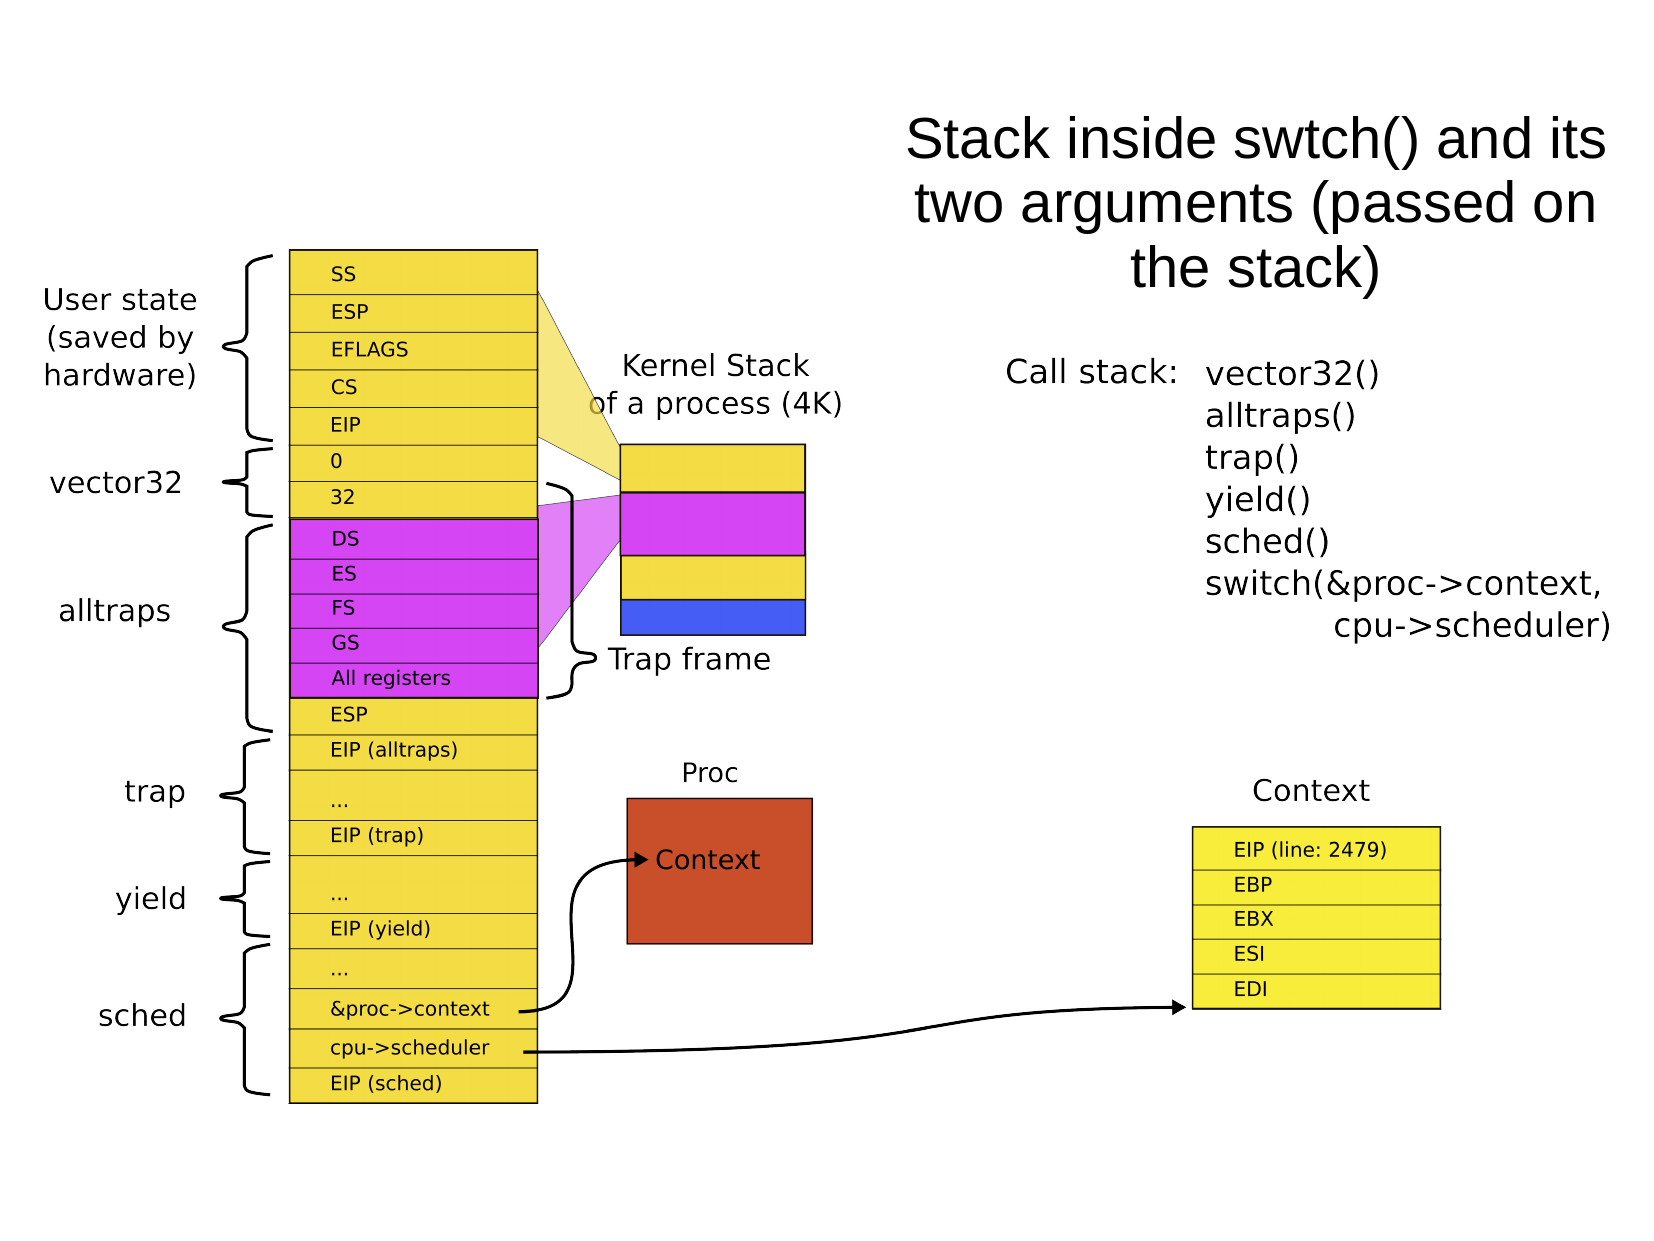

# Stack inside swtch() and its two arguments (passed on the stack)